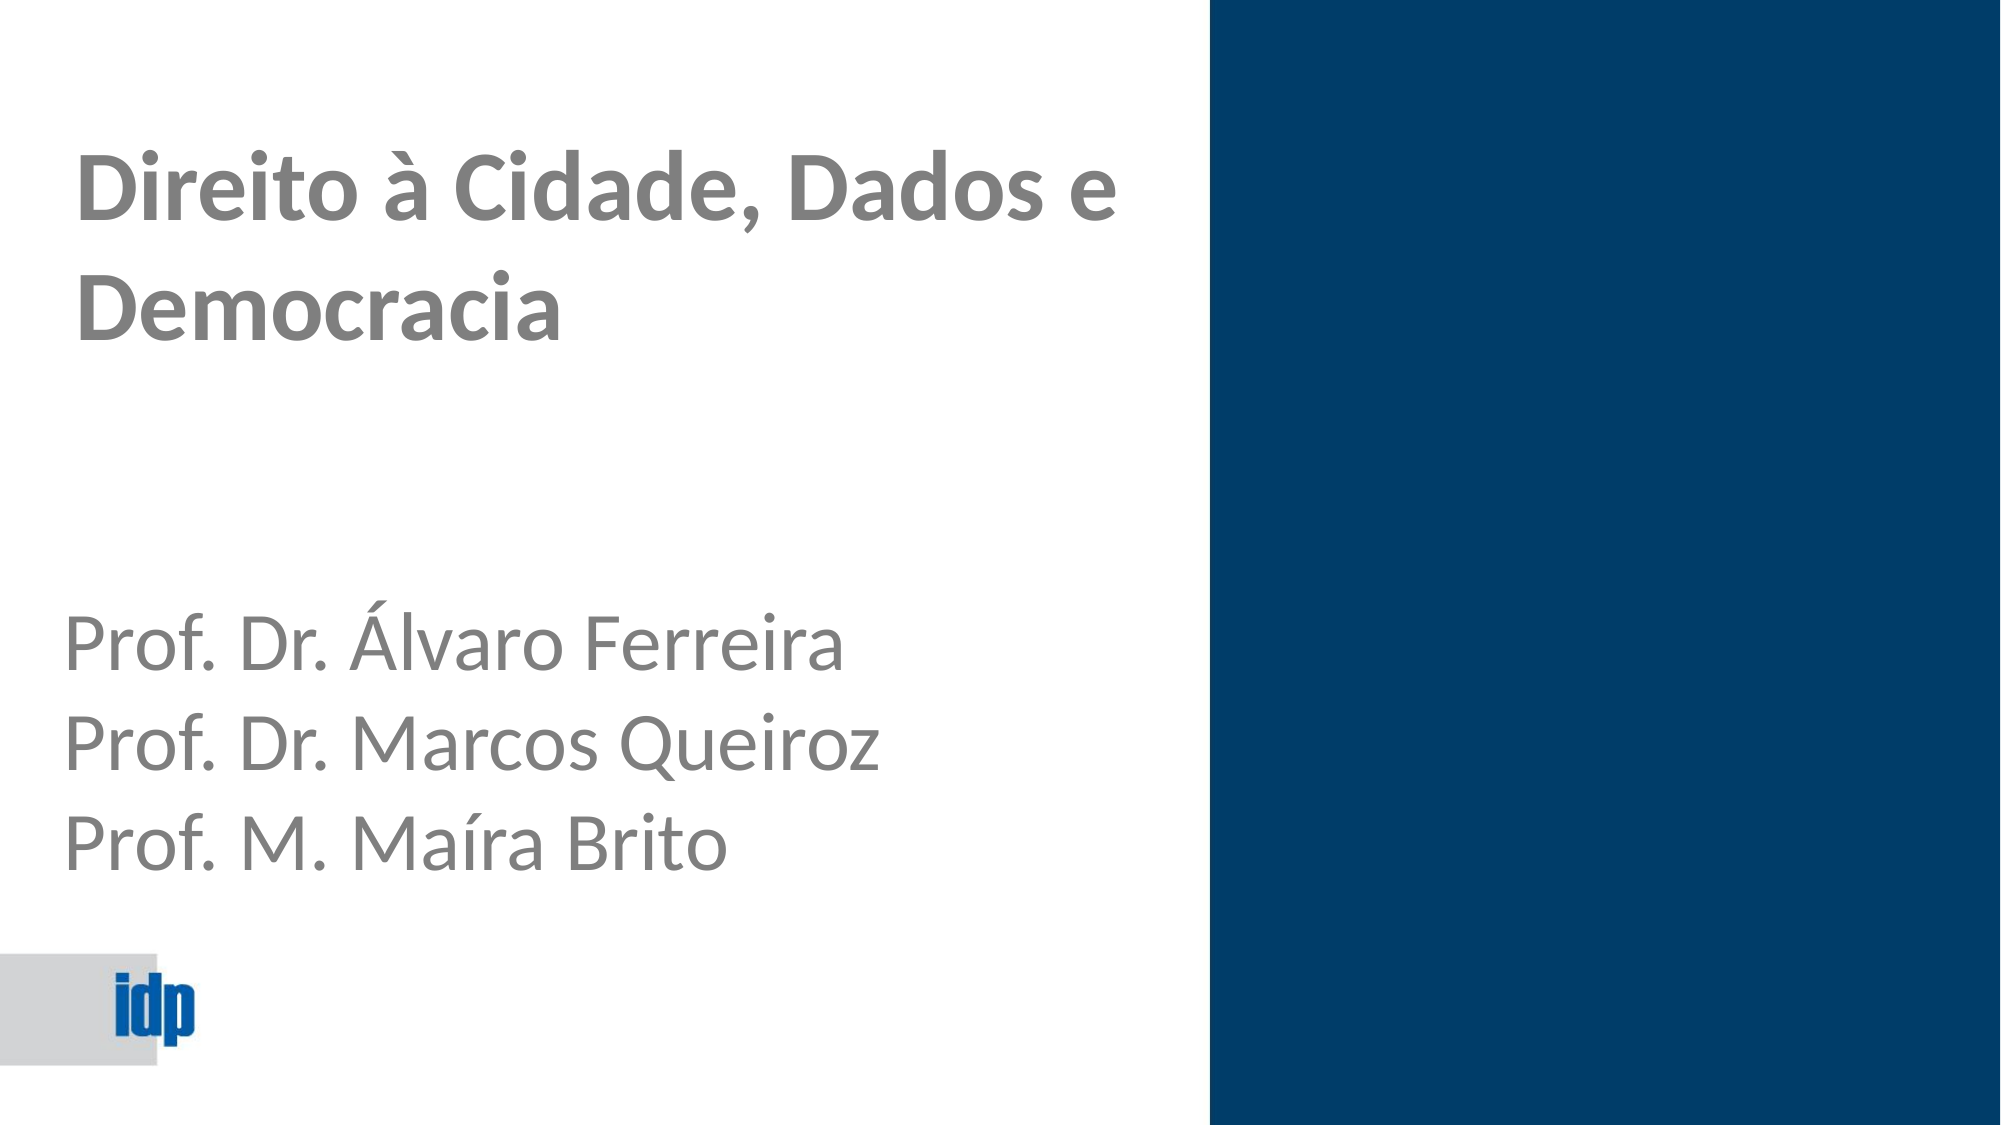

Direito à Cidade, Dados e Democracia
Prof. Dr. Álvaro Ferreira
Prof. Dr. Marcos Queiroz
Prof. M. Maíra Brito